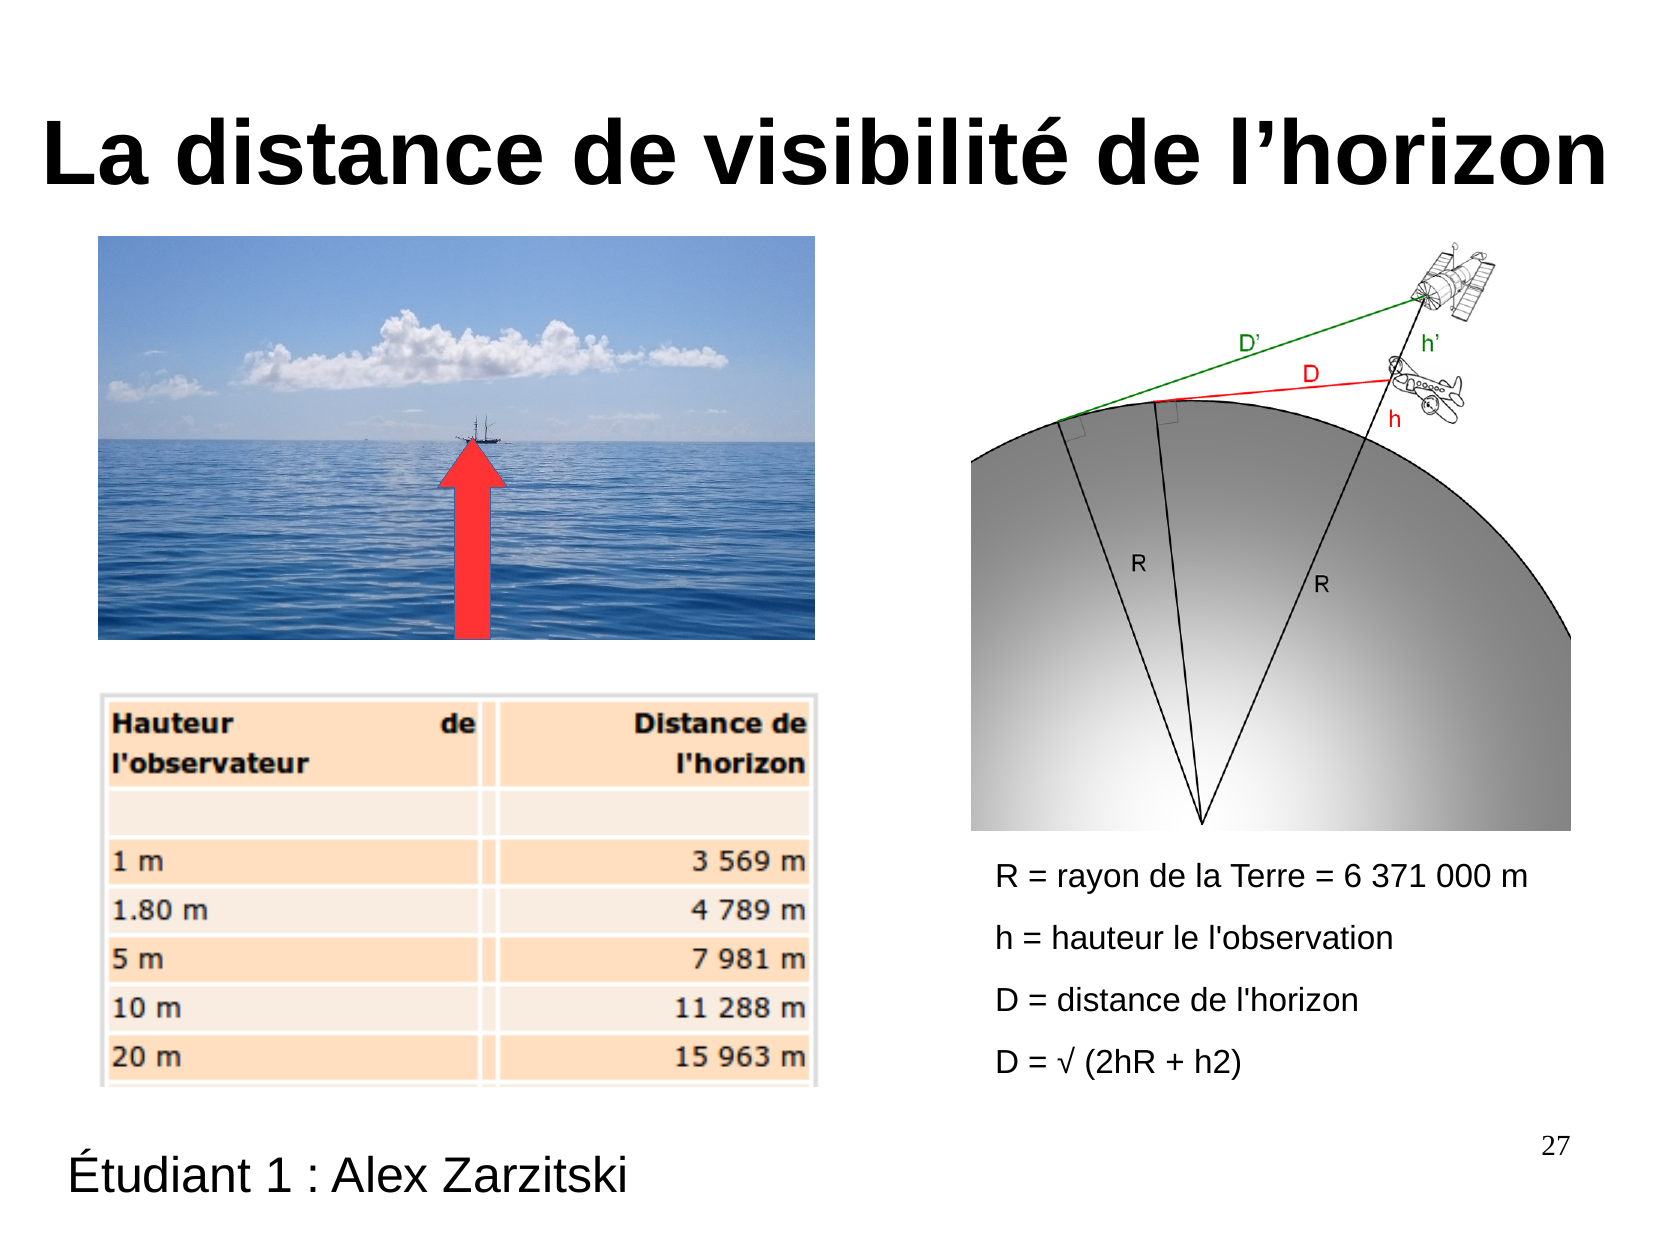

# La distance de visibilité de l’horizon
R = rayon de la Terre = 6 371 000 m
h = hauteur le l'observation
D = distance de l'horizon
D = √ (2hR + h2)
27
Étudiant 1 : Alex Zarzitski